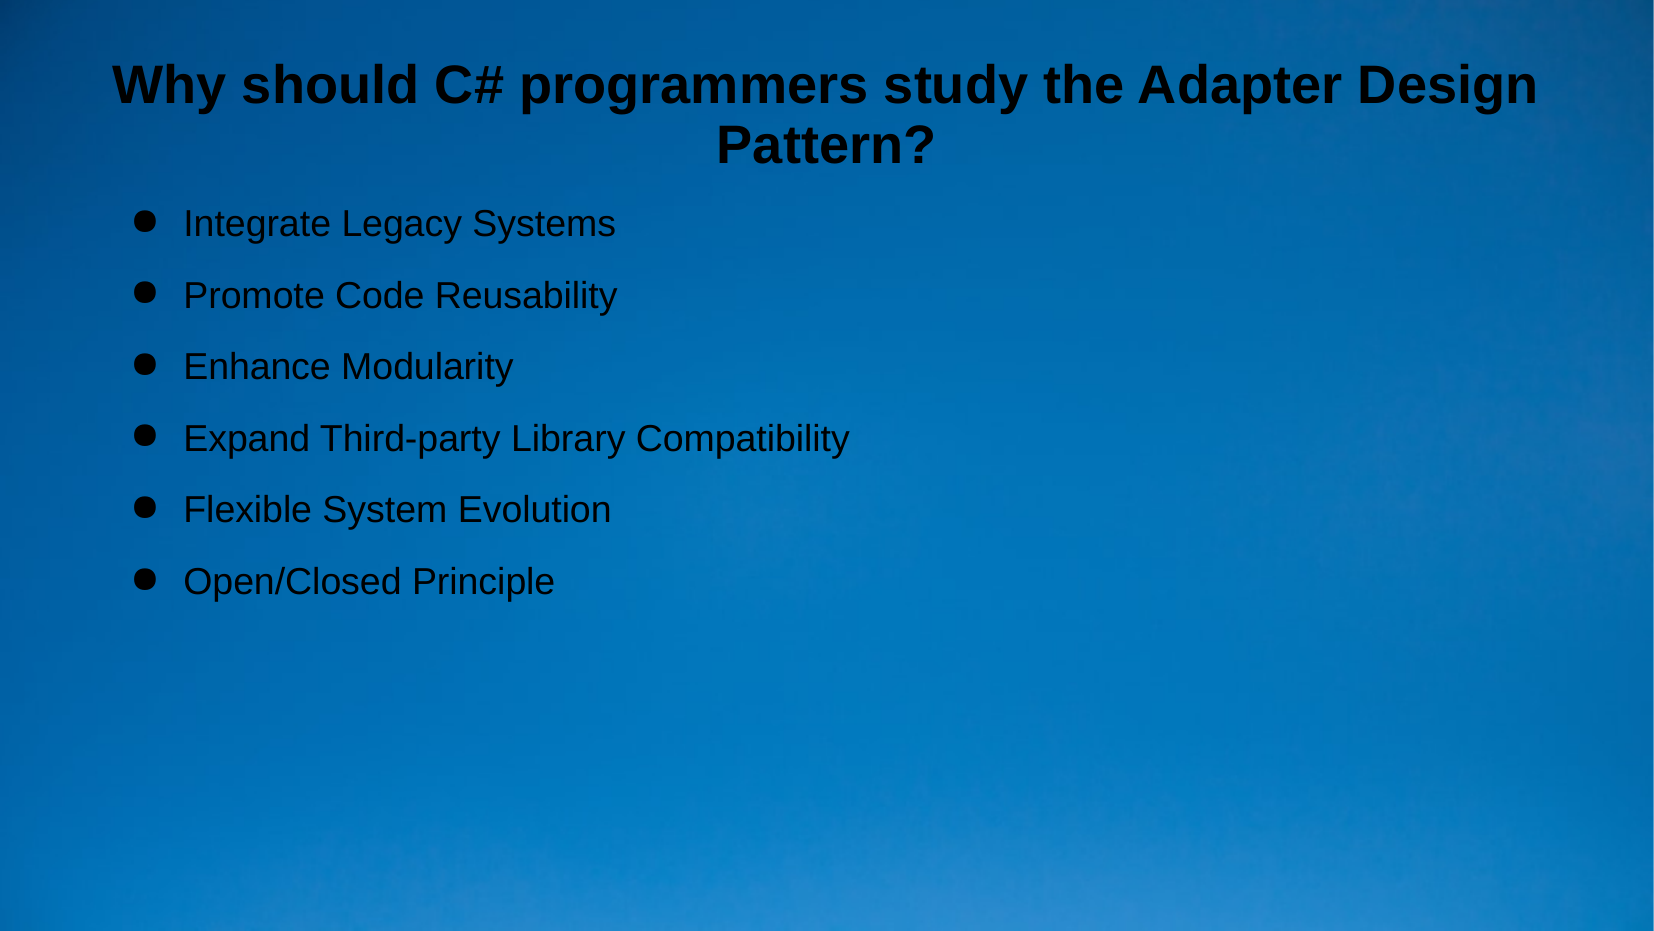

Why should C# programmers study the Adapter Design Pattern?
# Integrate Legacy Systems
Promote Code Reusability
Enhance Modularity
Expand Third-party Library Compatibility
Flexible System Evolution
Open/Closed Principle